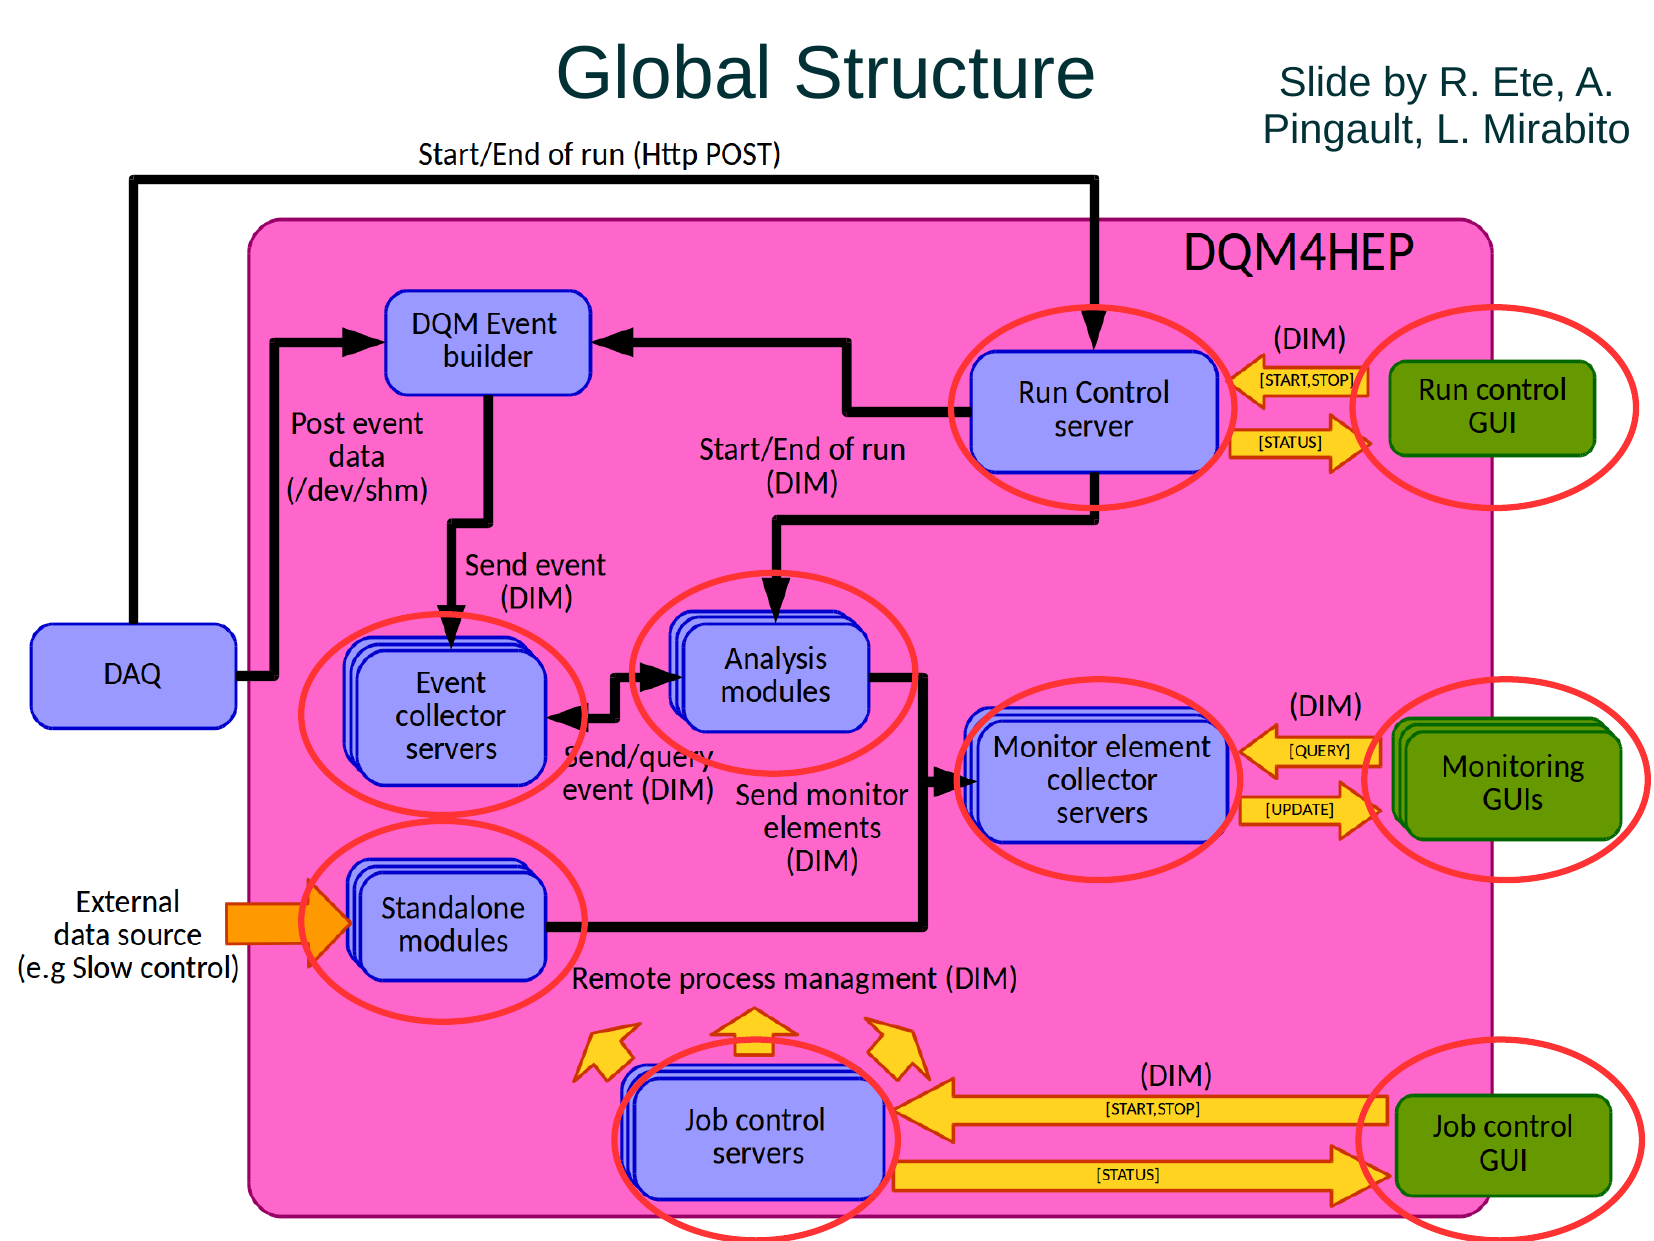

Global Structure
# Slide by R. Ete, A. Pingault, L. Mirabito